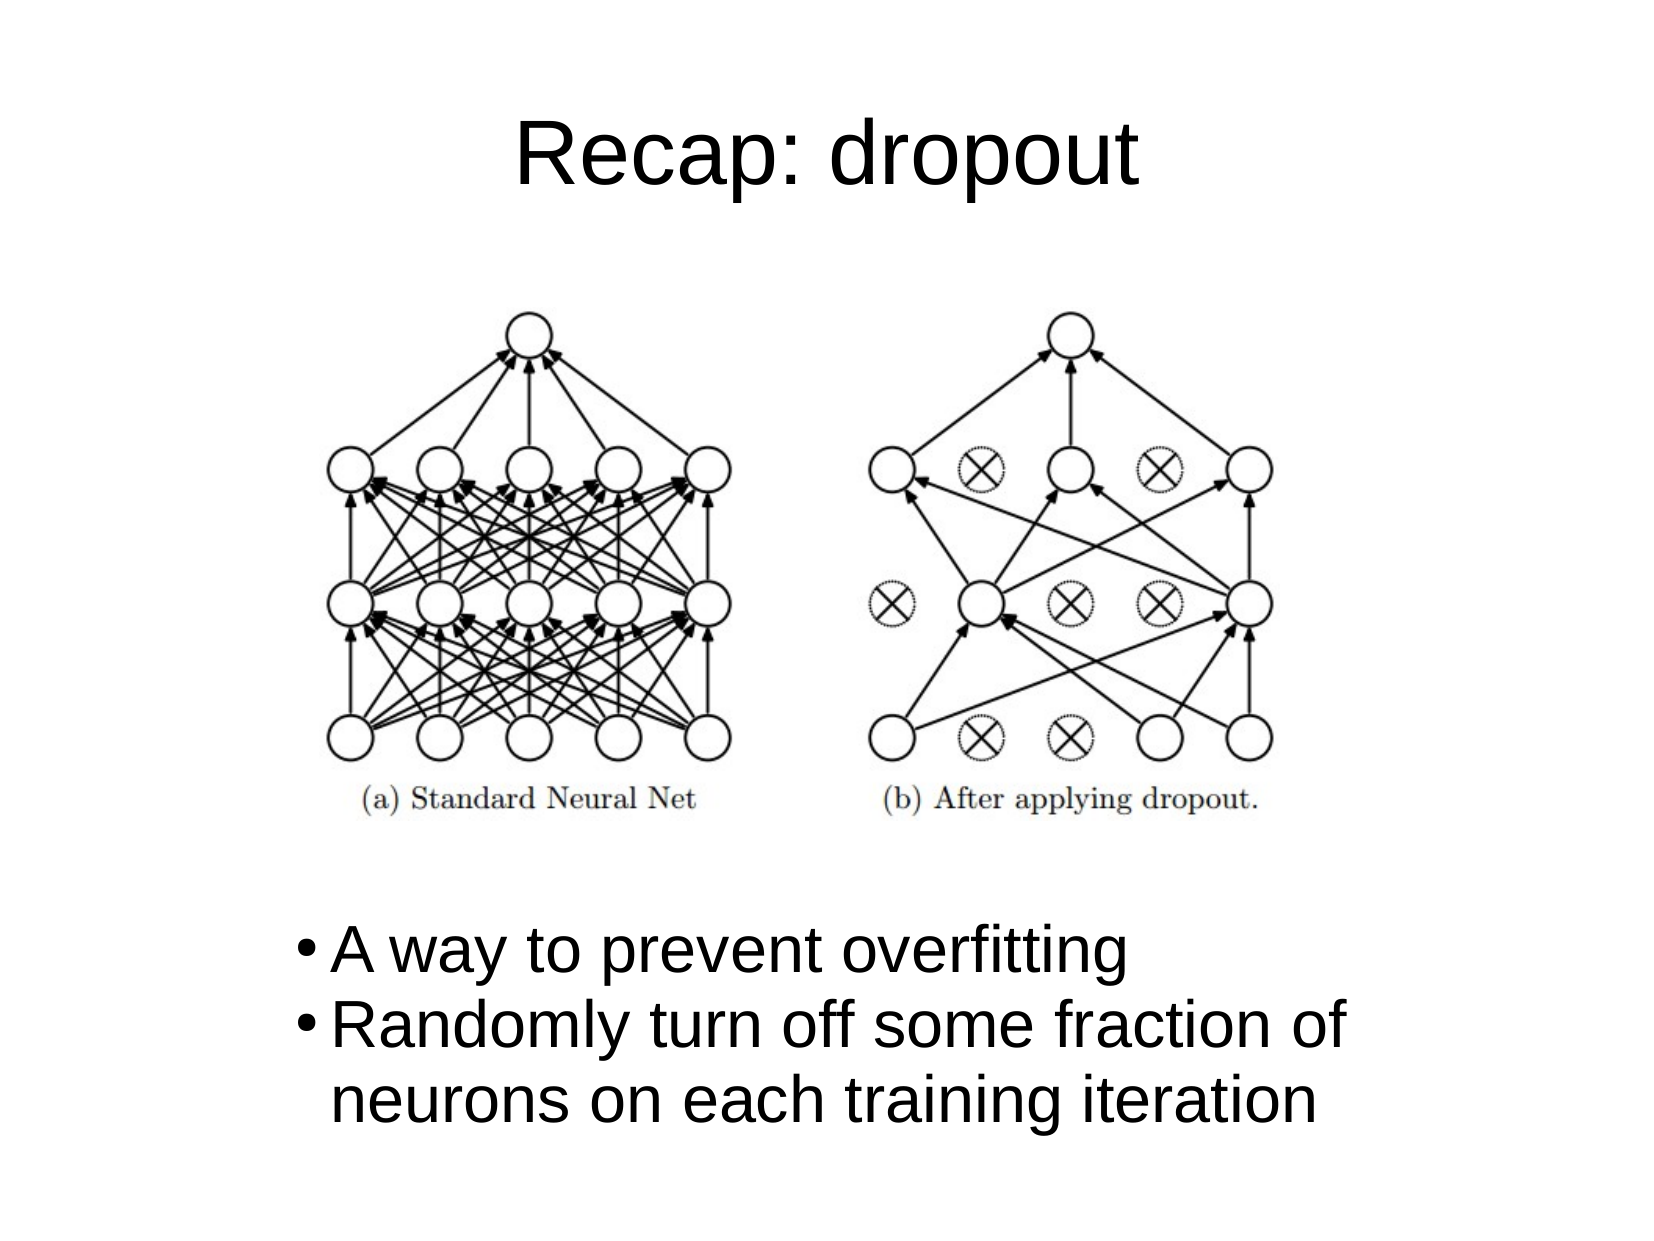

# Recap: dropout
A way to prevent overfitting
Randomly turn off some fraction of neurons on each training iteration